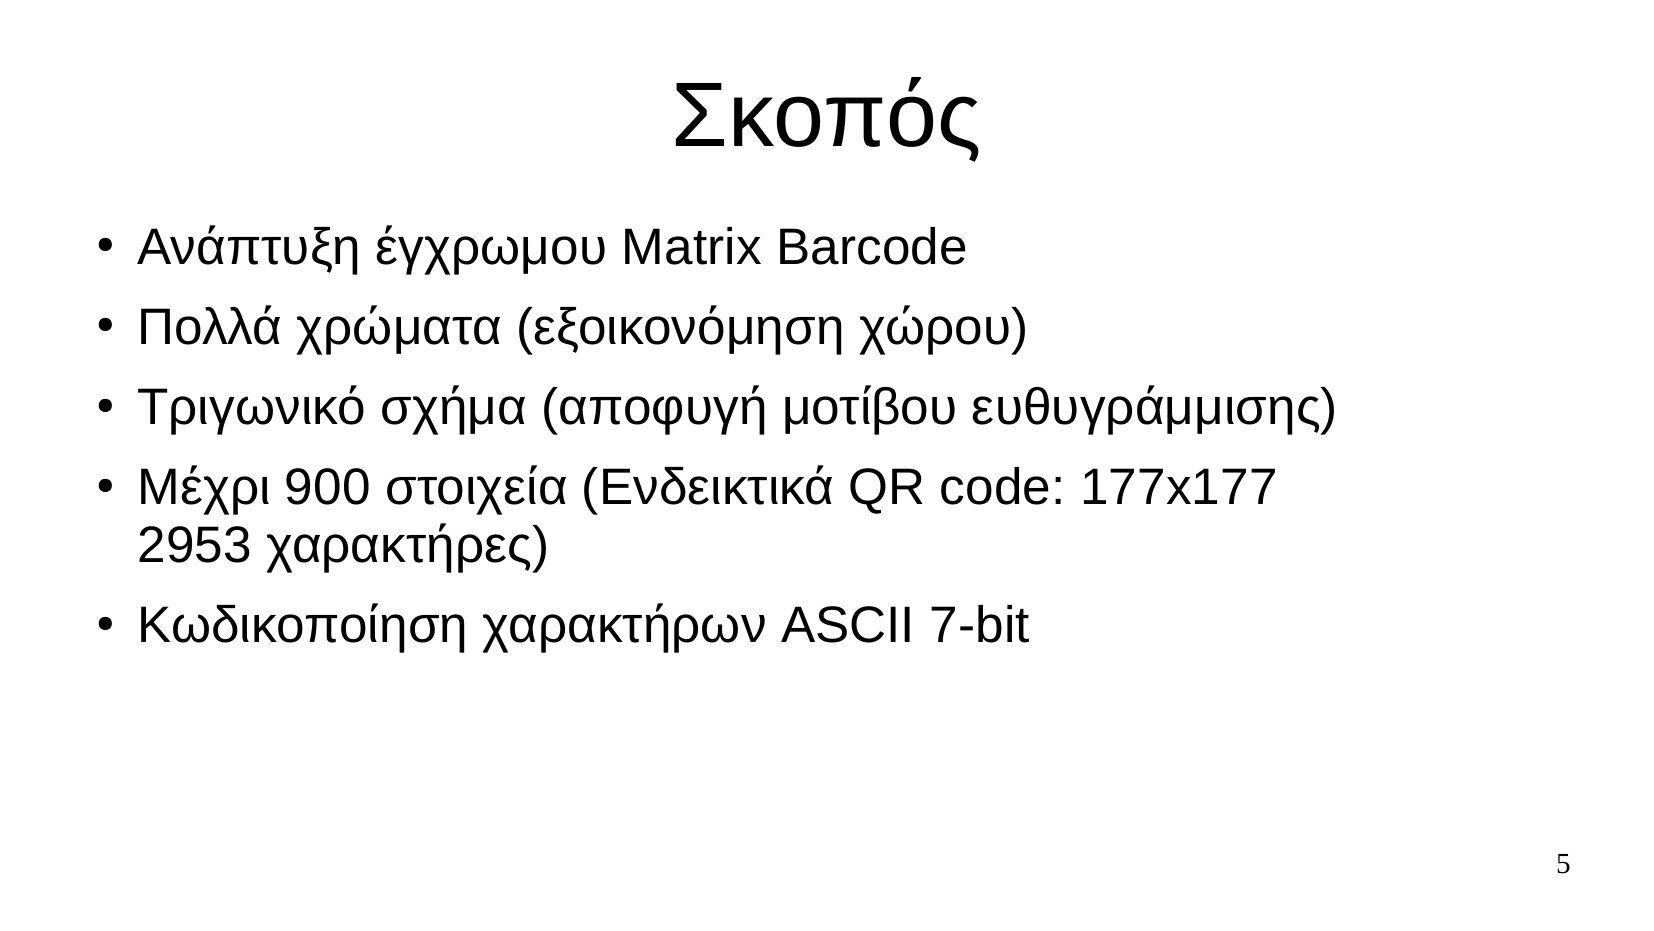

# Σκοπός
Ανάπτυξη έγχρωμου Matrix Barcode
Πολλά χρώματα (εξοικονόμηση χώρου)
Τριγωνικό σχήμα (αποφυγή μοτίβου ευθυγράμμισης)
Μέχρι 900 στοιχεία (Ενδεικτικά QR code: 177x177 2953 χαρακτήρες)
Κωδικοποίηση χαρακτήρων ASCII 7-bit
5